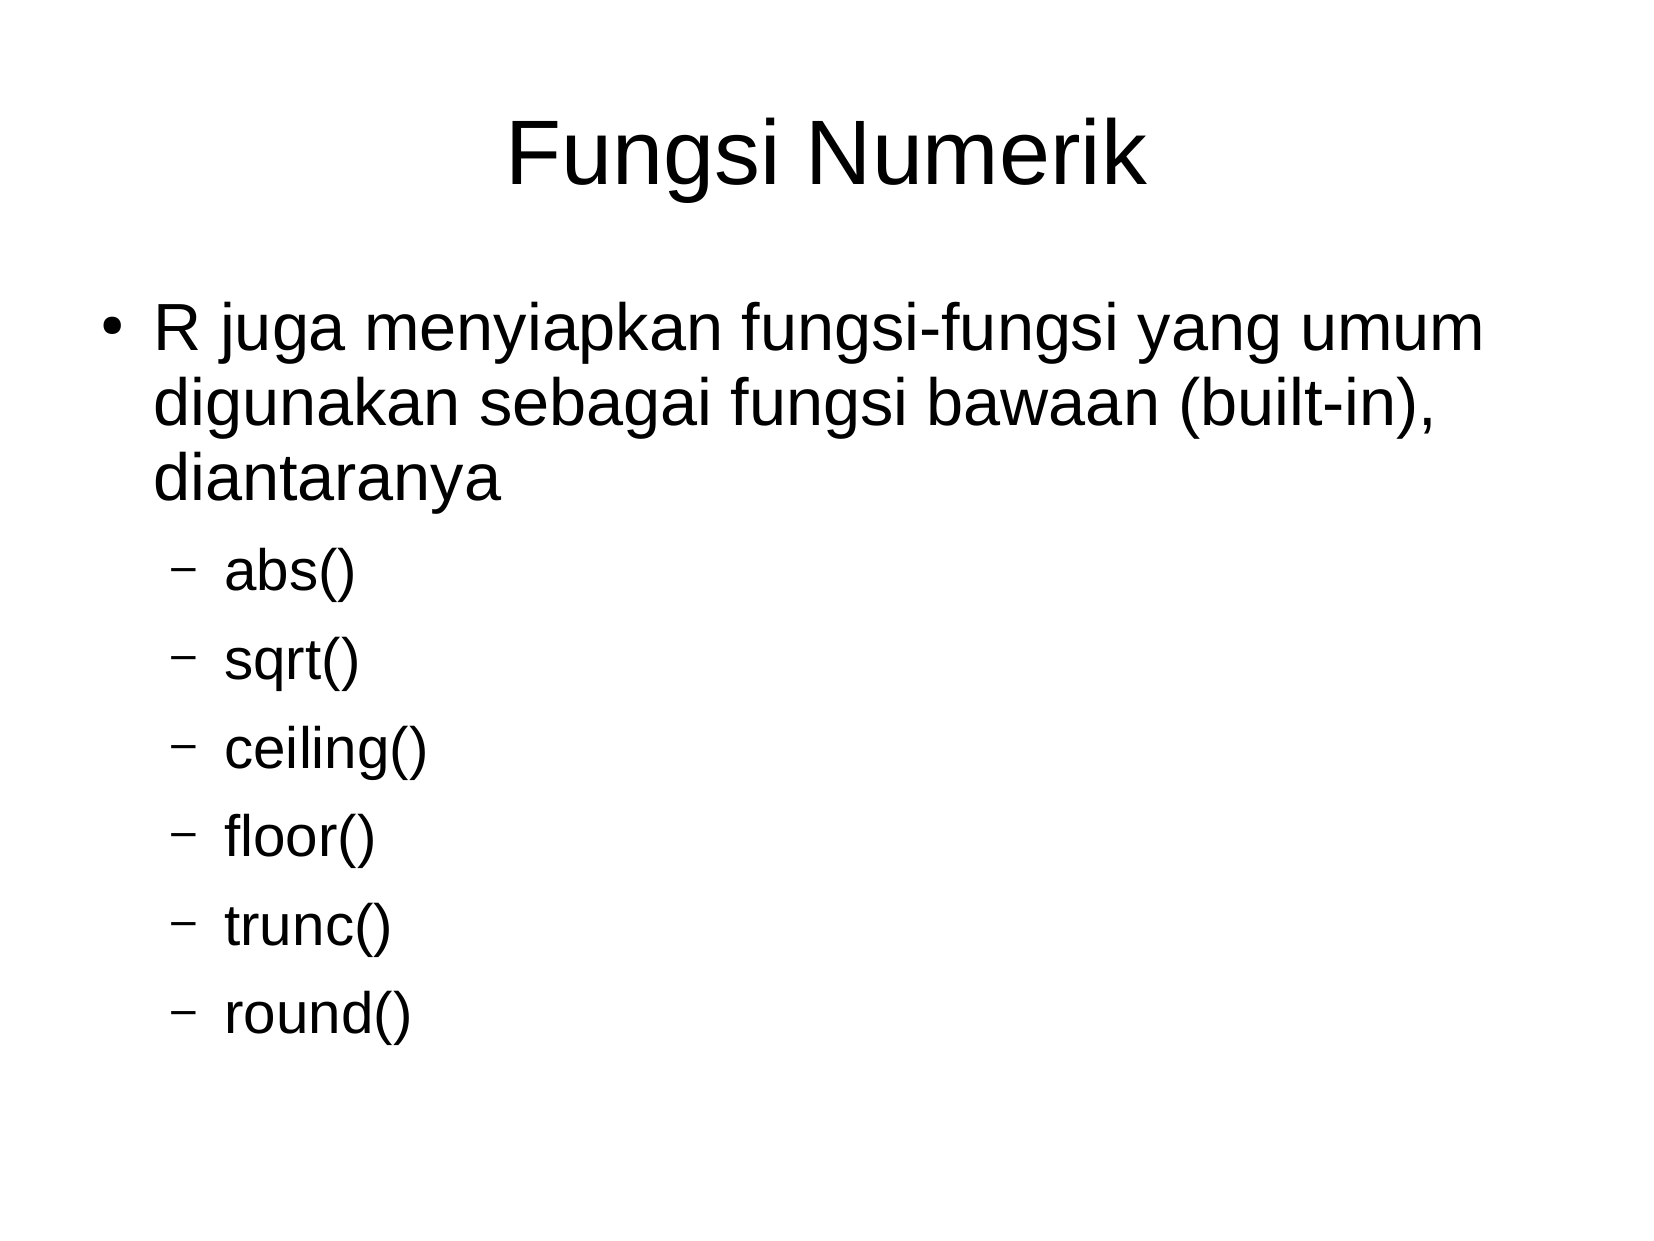

# Fungsi Numerik
R juga menyiapkan fungsi-fungsi yang umum digunakan sebagai fungsi bawaan (built-in), diantaranya
abs()
sqrt()
ceiling()
floor()
trunc()
round()